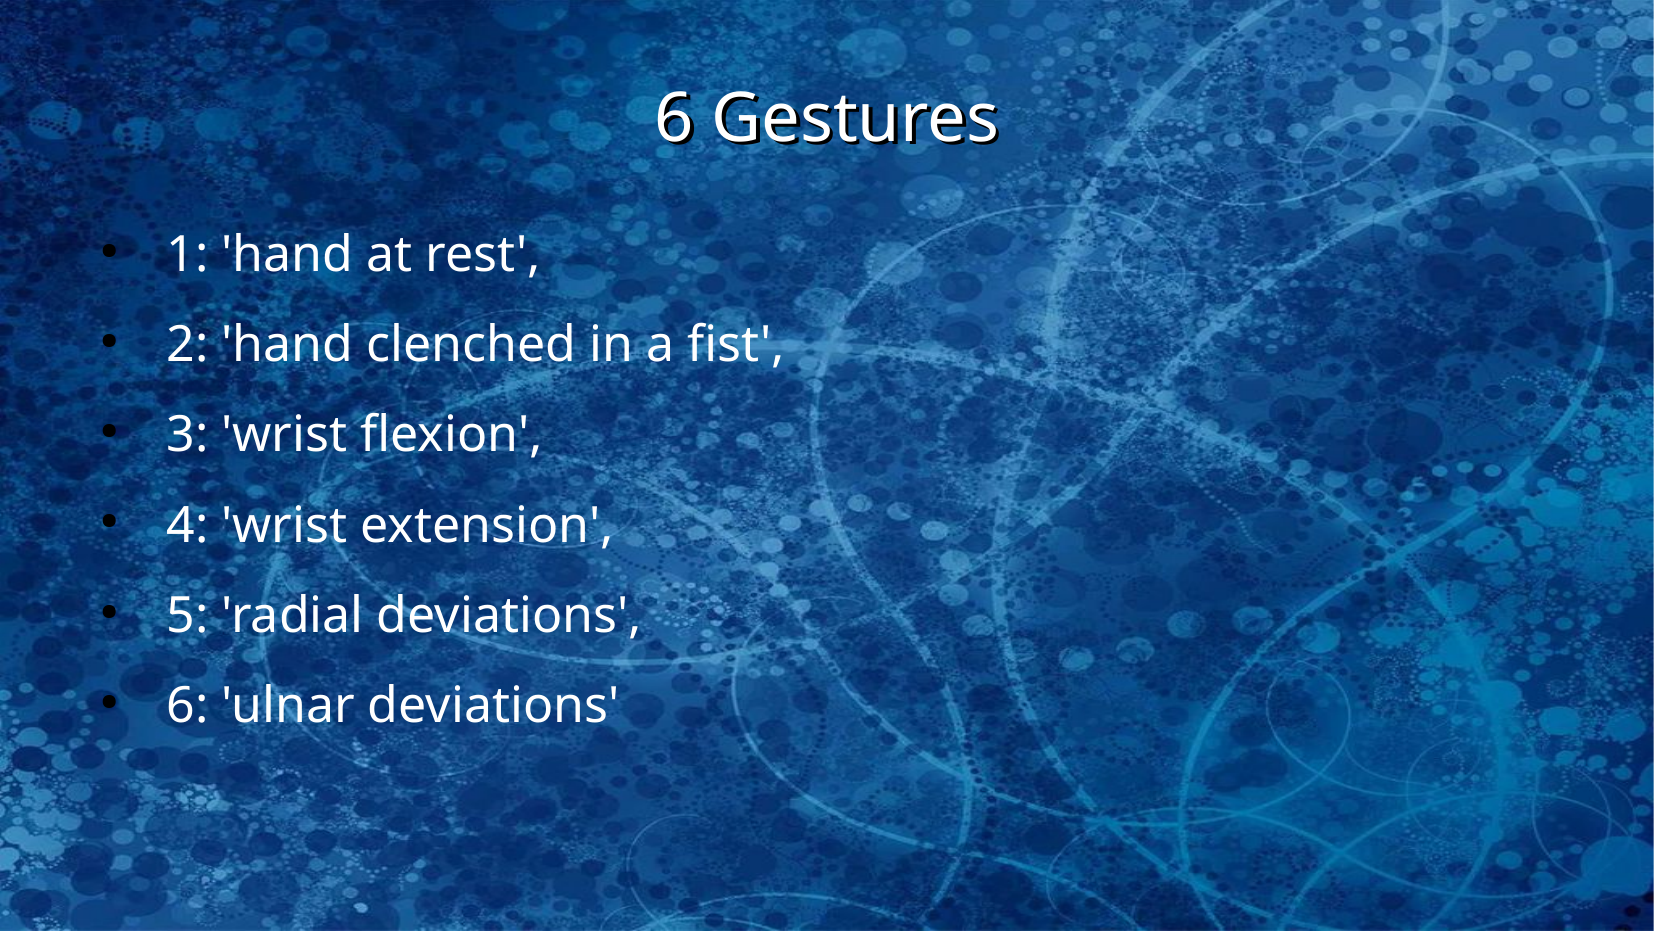

# 6 Gestures
 1: 'hand at rest',
 2: 'hand clenched in a fist',
 3: 'wrist flexion',
 4: 'wrist extension',
 5: 'radial deviations',
 6: 'ulnar deviations'